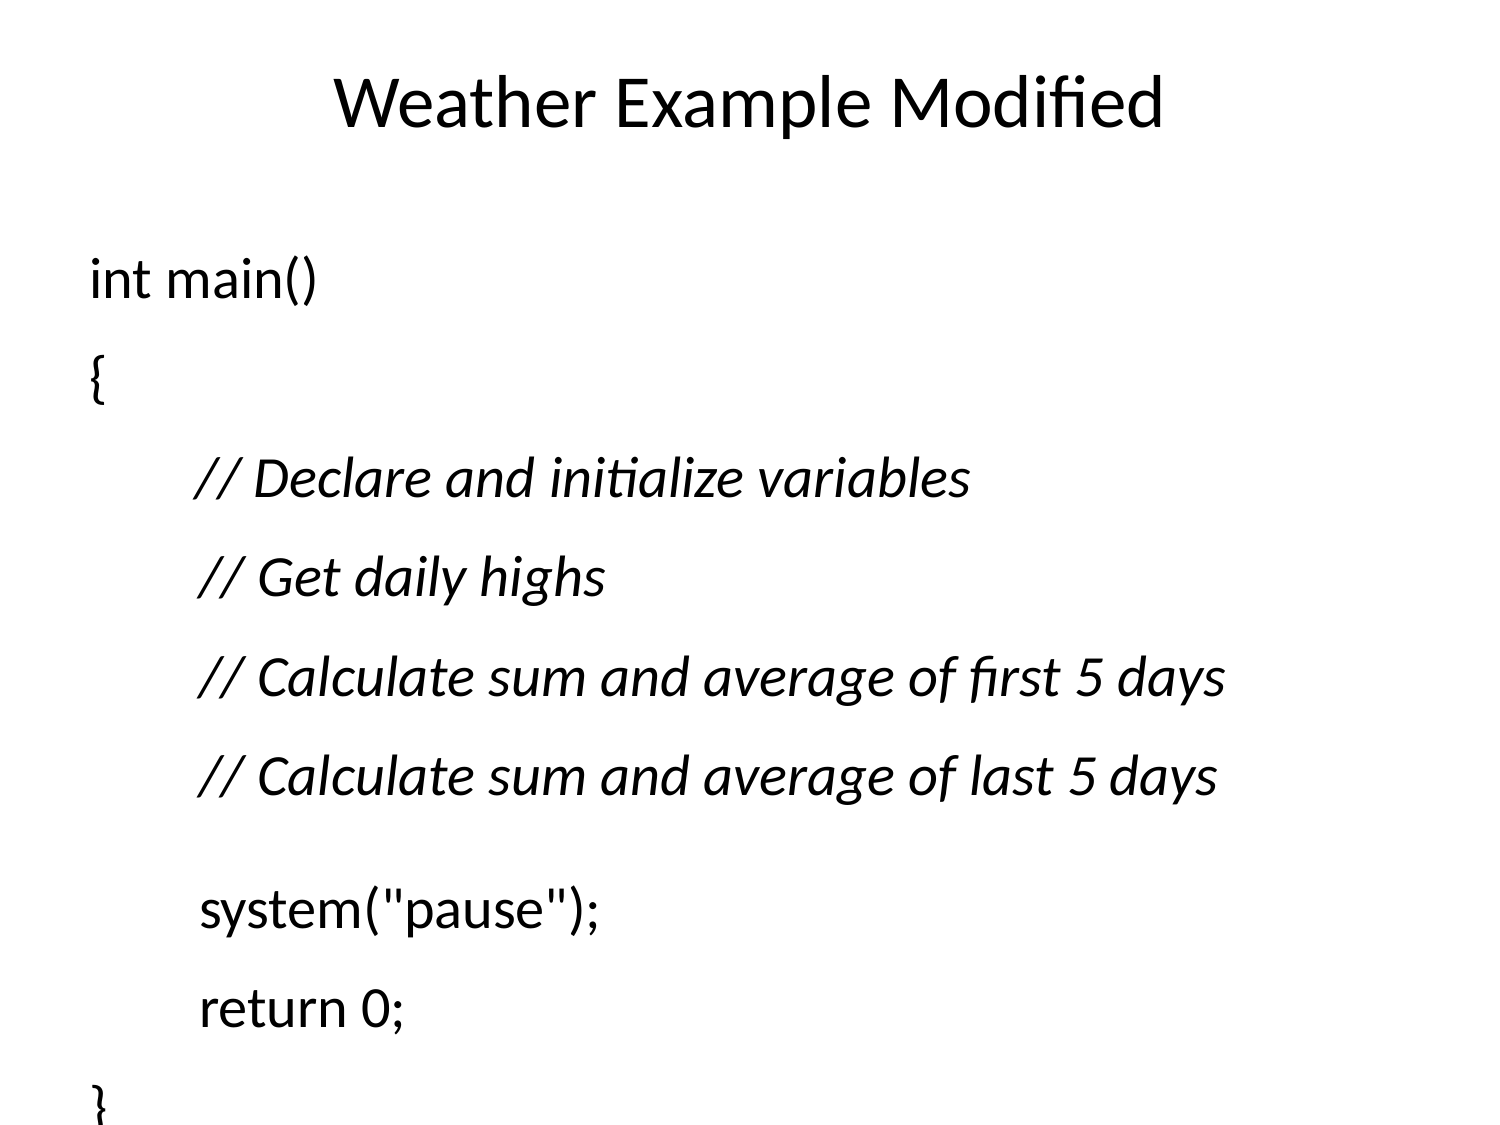

# Weather Example Modified
int main()
{
 // Declare and initialize variables
	 // Get daily highs
	 // Calculate sum and average of first 5 days
	 // Calculate sum and average of last 5 days
	 system("pause");
	 return 0;
}